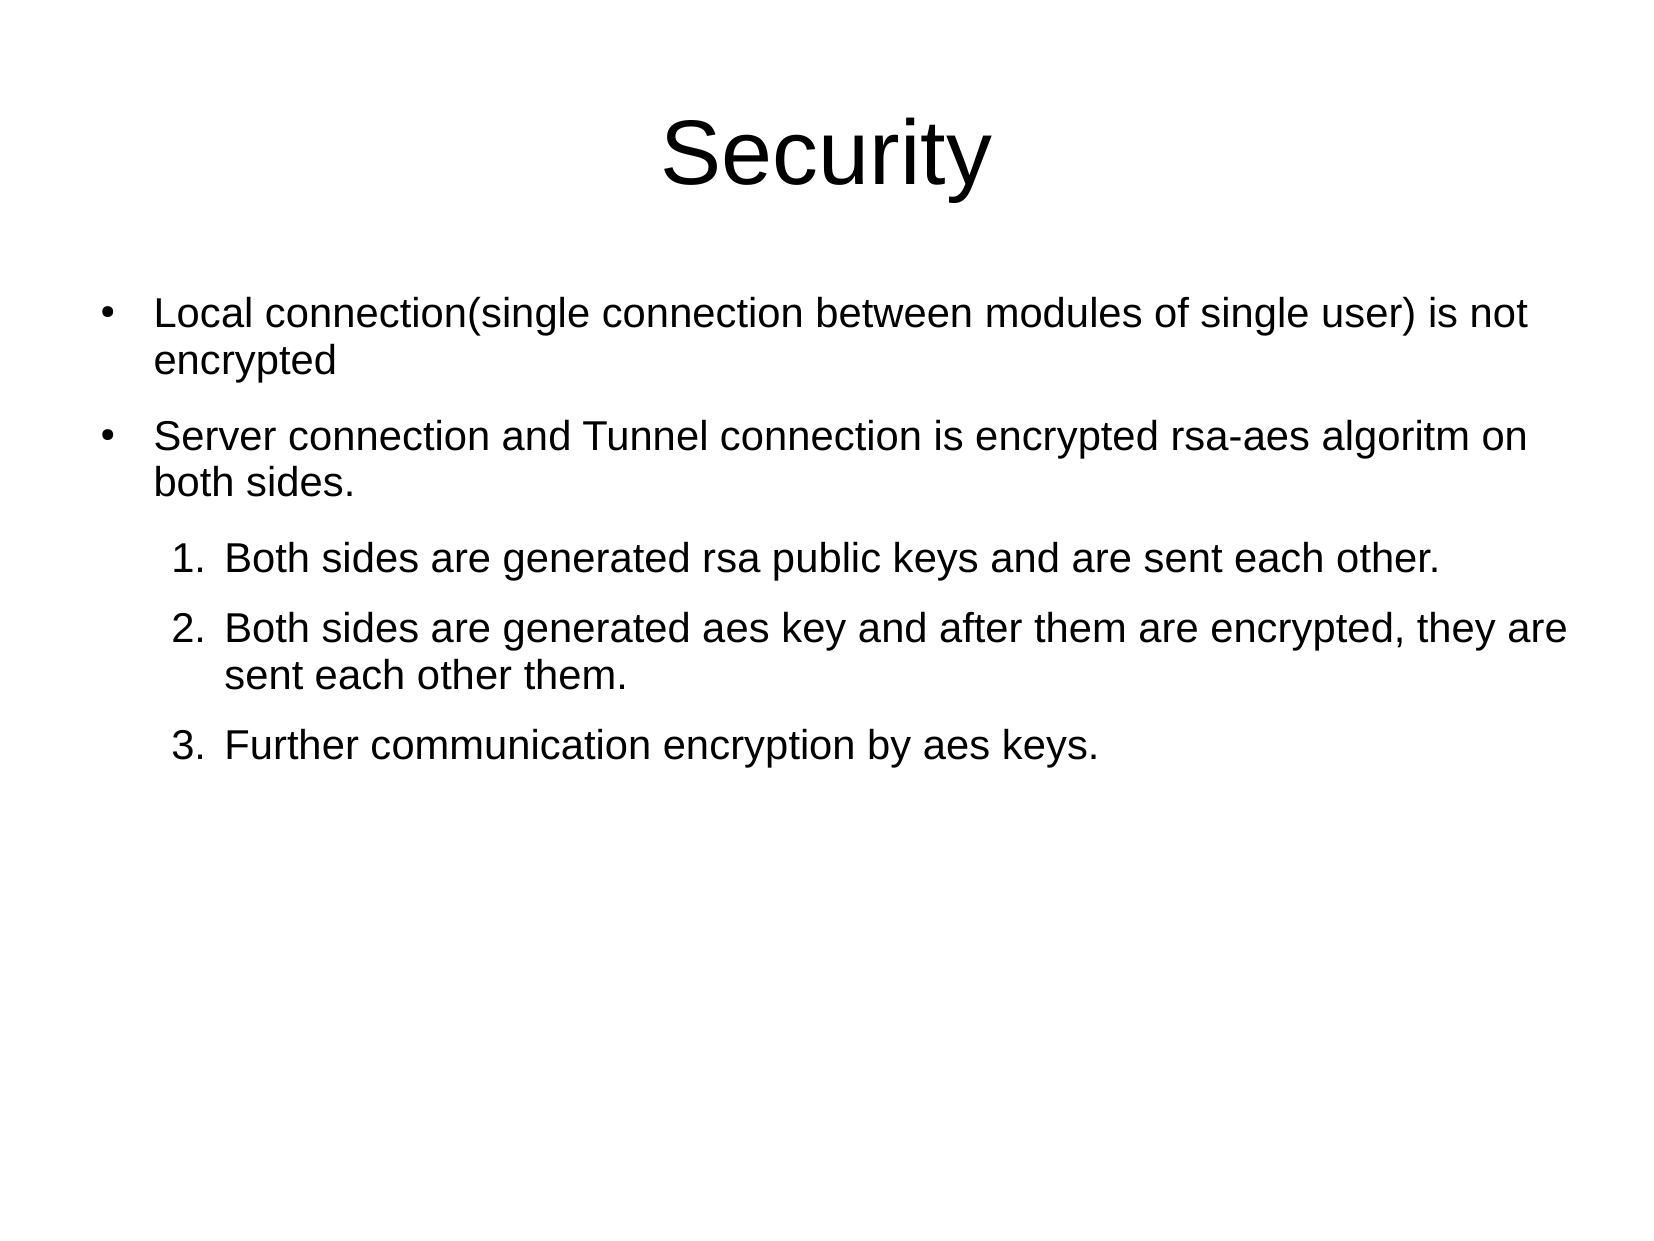

# Security
Local connection(single connection between modules of single user) is not encrypted
Server connection and Tunnel connection is encrypted rsa-aes algoritm on both sides.
Both sides are generated rsa public keys and are sent each other.
Both sides are generated aes key and after them are encrypted, they are sent each other them.
Further communication encryption by aes keys.